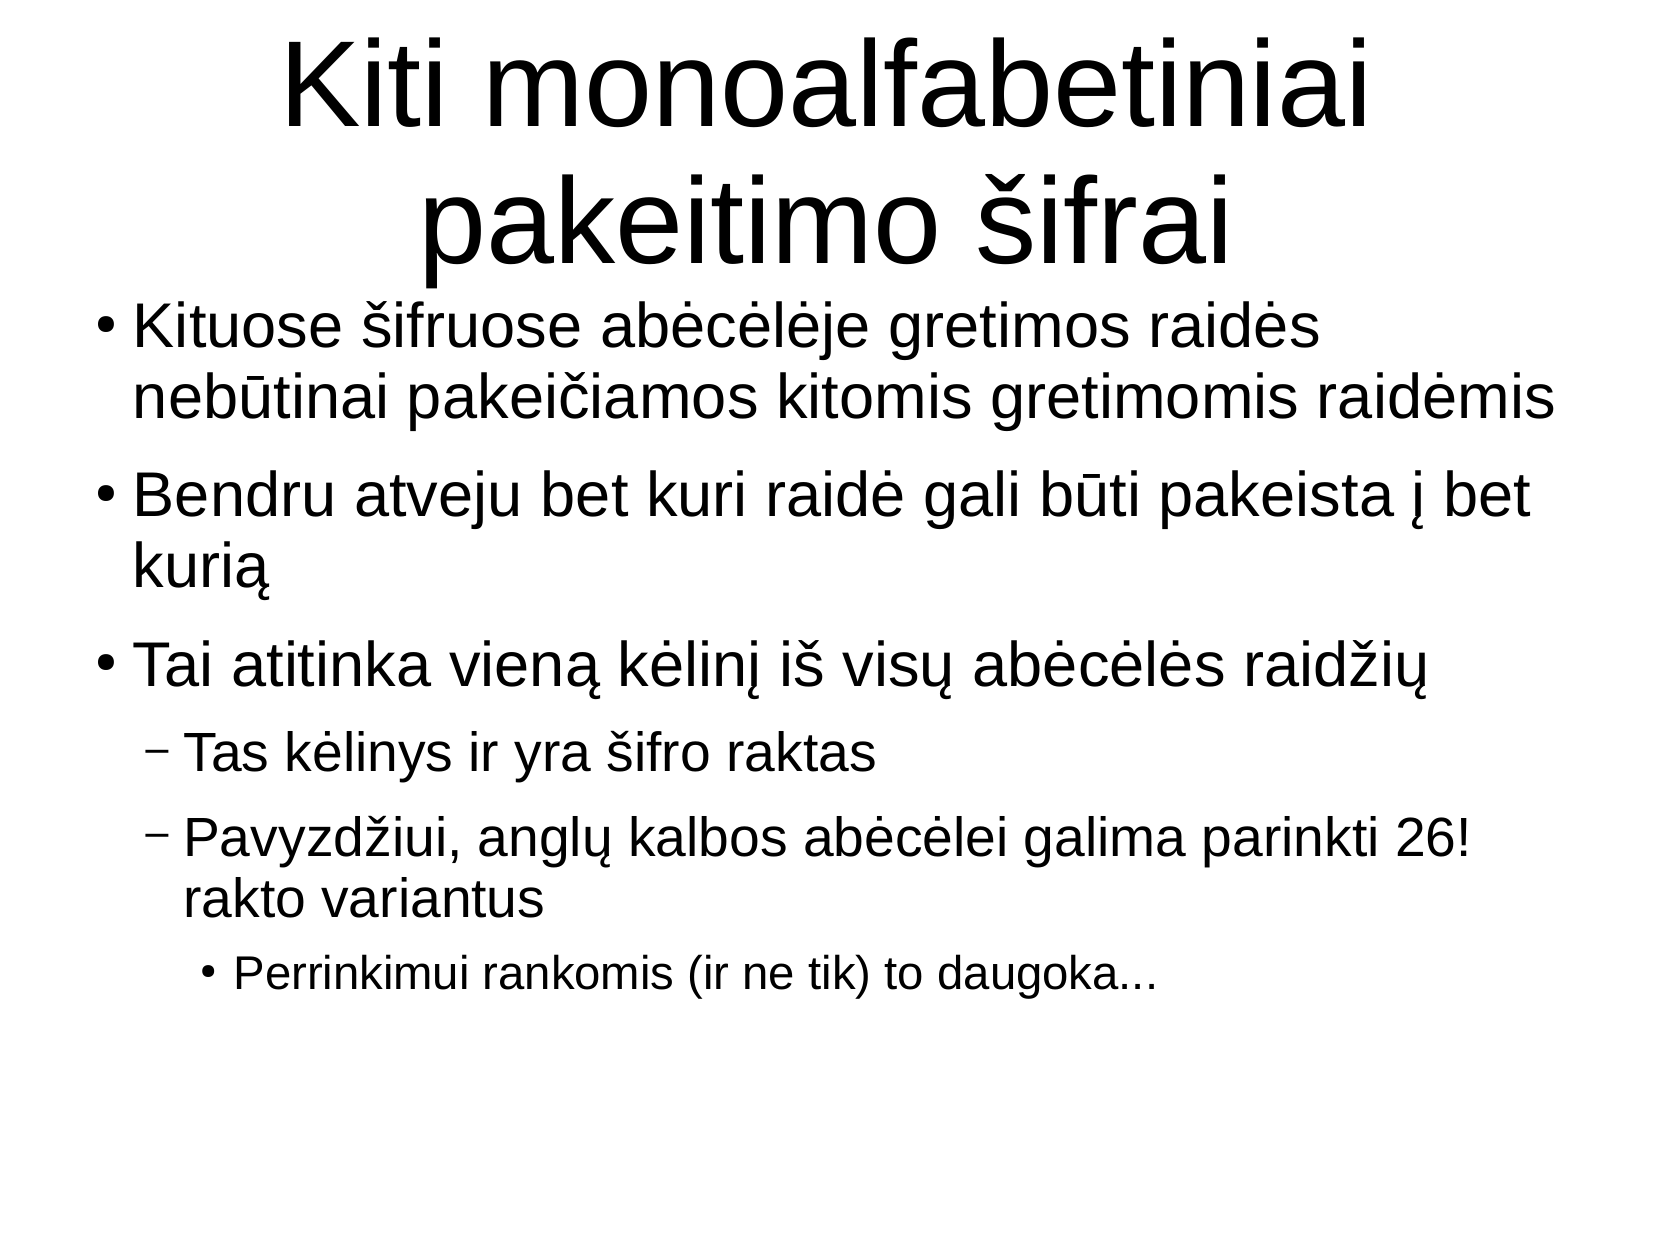

# Kiti monoalfabetiniai pakeitimo šifrai
Kituose šifruose abėcėlėje gretimos raidės nebūtinai pakeičiamos kitomis gretimomis raidėmis
Bendru atveju bet kuri raidė gali būti pakeista į bet kurią
Tai atitinka vieną kėlinį iš visų abėcėlės raidžių
Tas kėlinys ir yra šifro raktas
Pavyzdžiui, anglų kalbos abėcėlei galima parinkti 26! rakto variantus
Perrinkimui rankomis (ir ne tik) to daugoka...